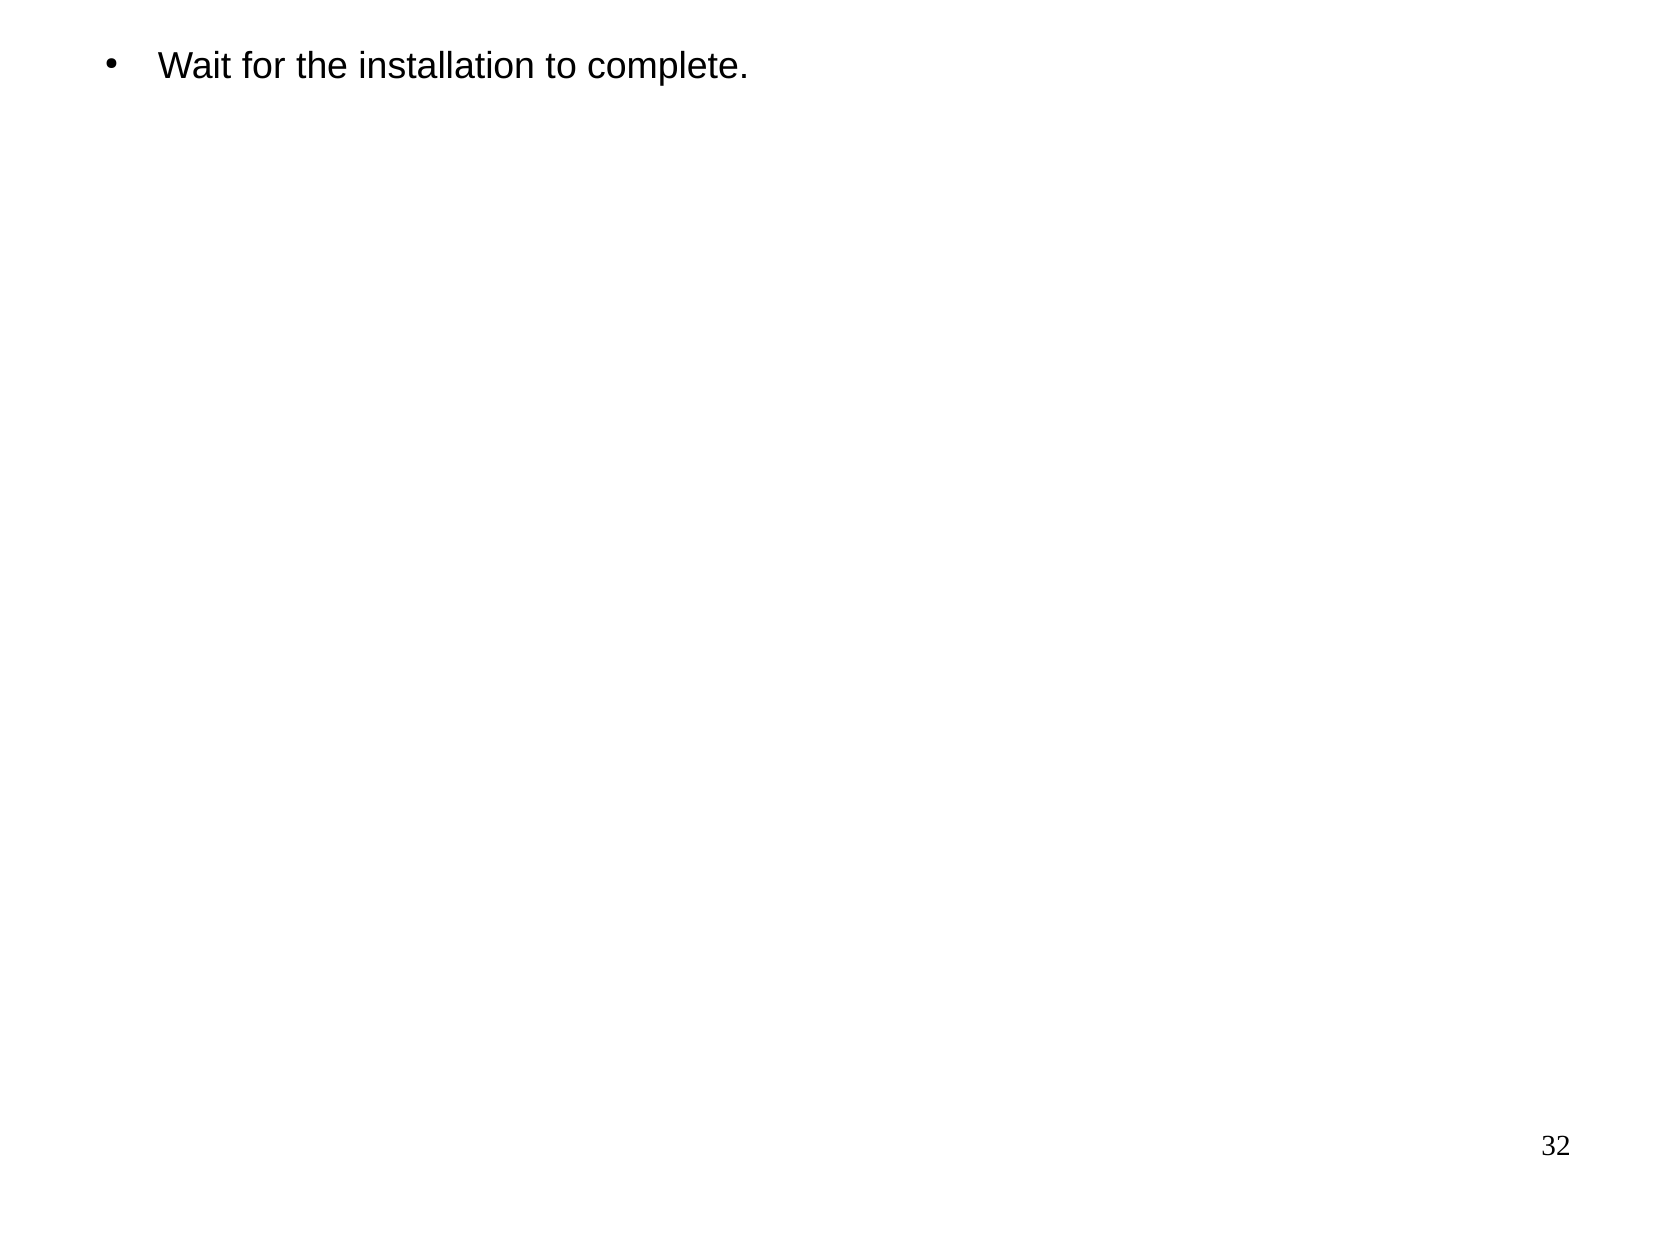

# Wait for the installation to complete.
32